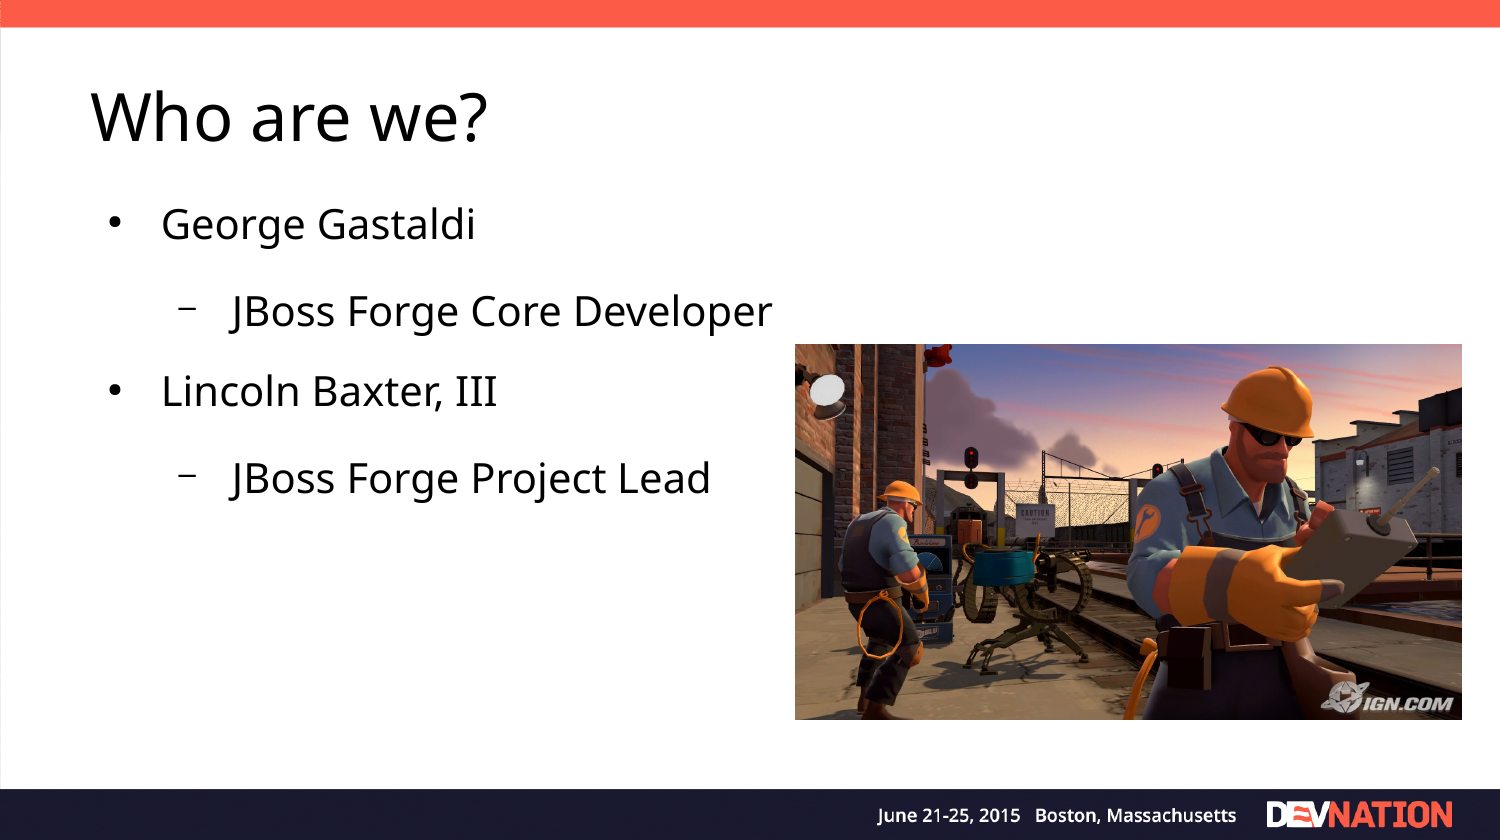

# Who are we?
George Gastaldi
JBoss Forge Core Developer
Lincoln Baxter, III
JBoss Forge Project Lead